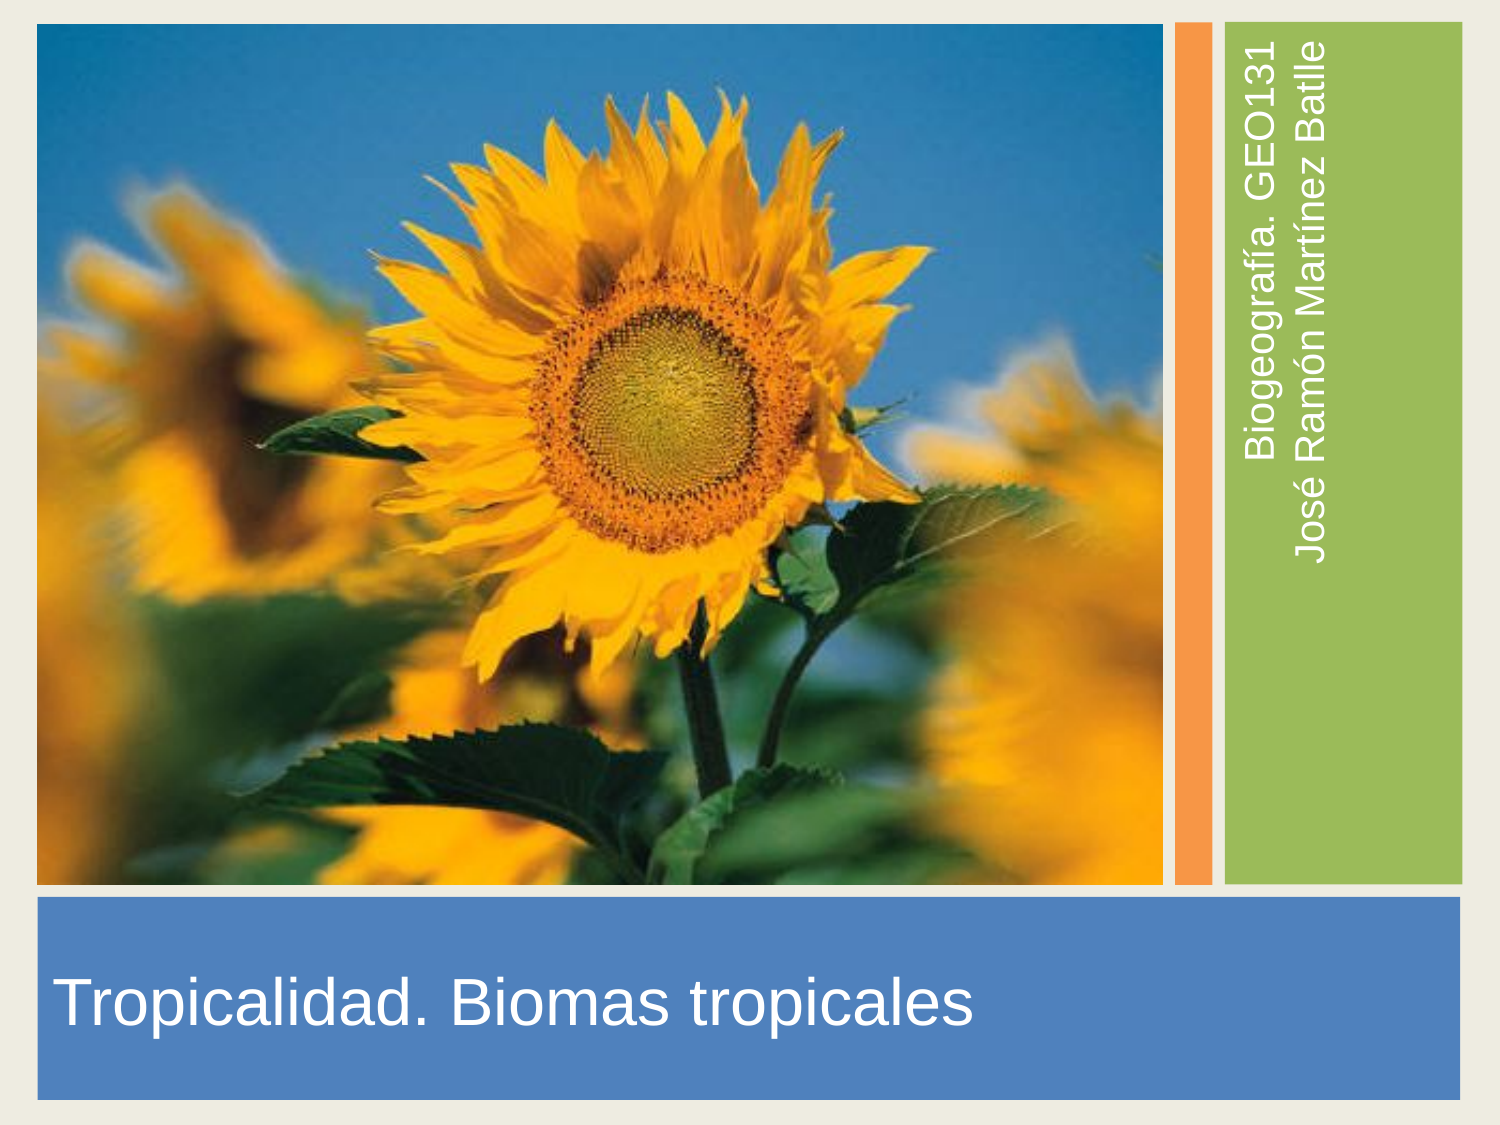

Biogeografía. GEO131
José Ramón Martínez Batlle
# Tropicalidad. Biomas tropicales